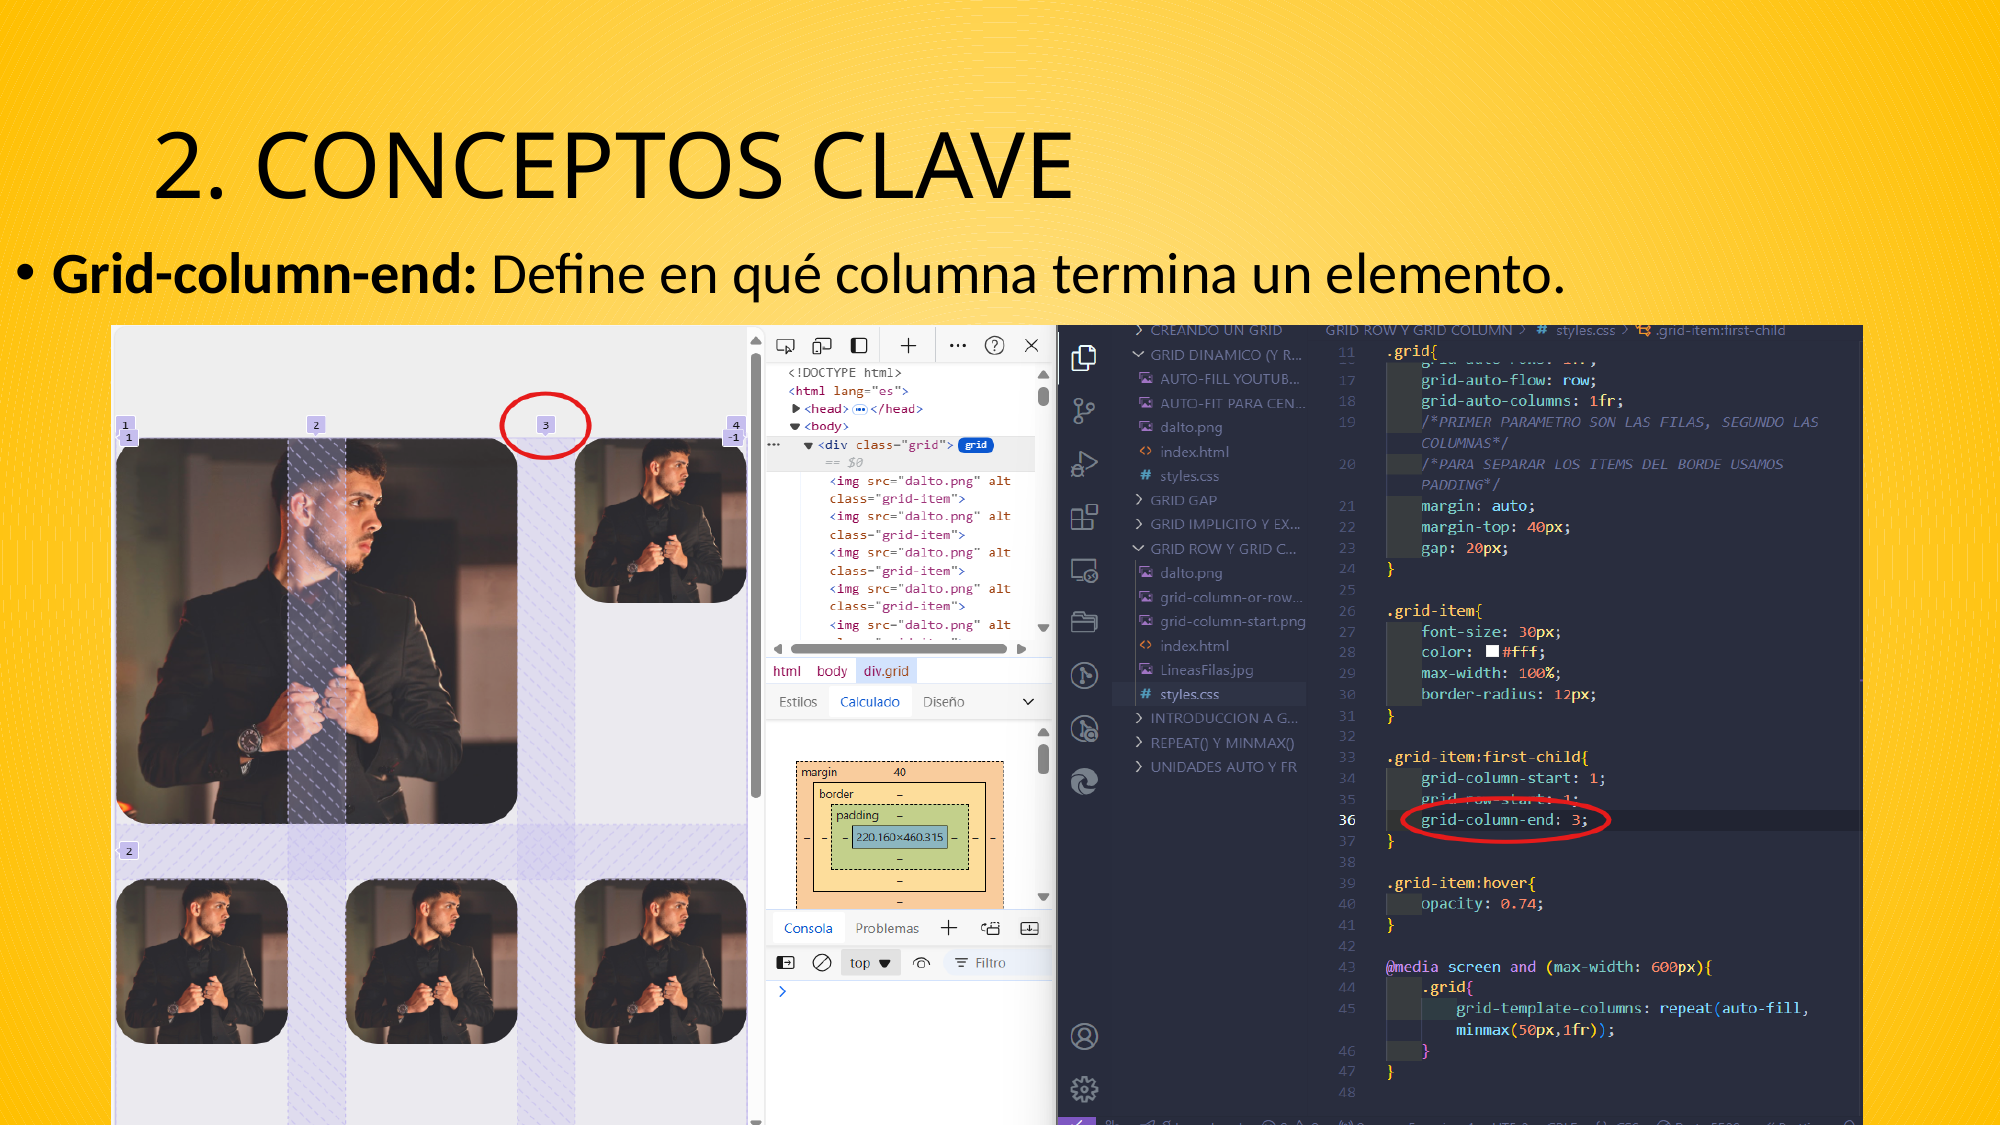

# 2. CONCEPTOS CLAVE
Grid-column-end: Define en qué columna termina un elemento.